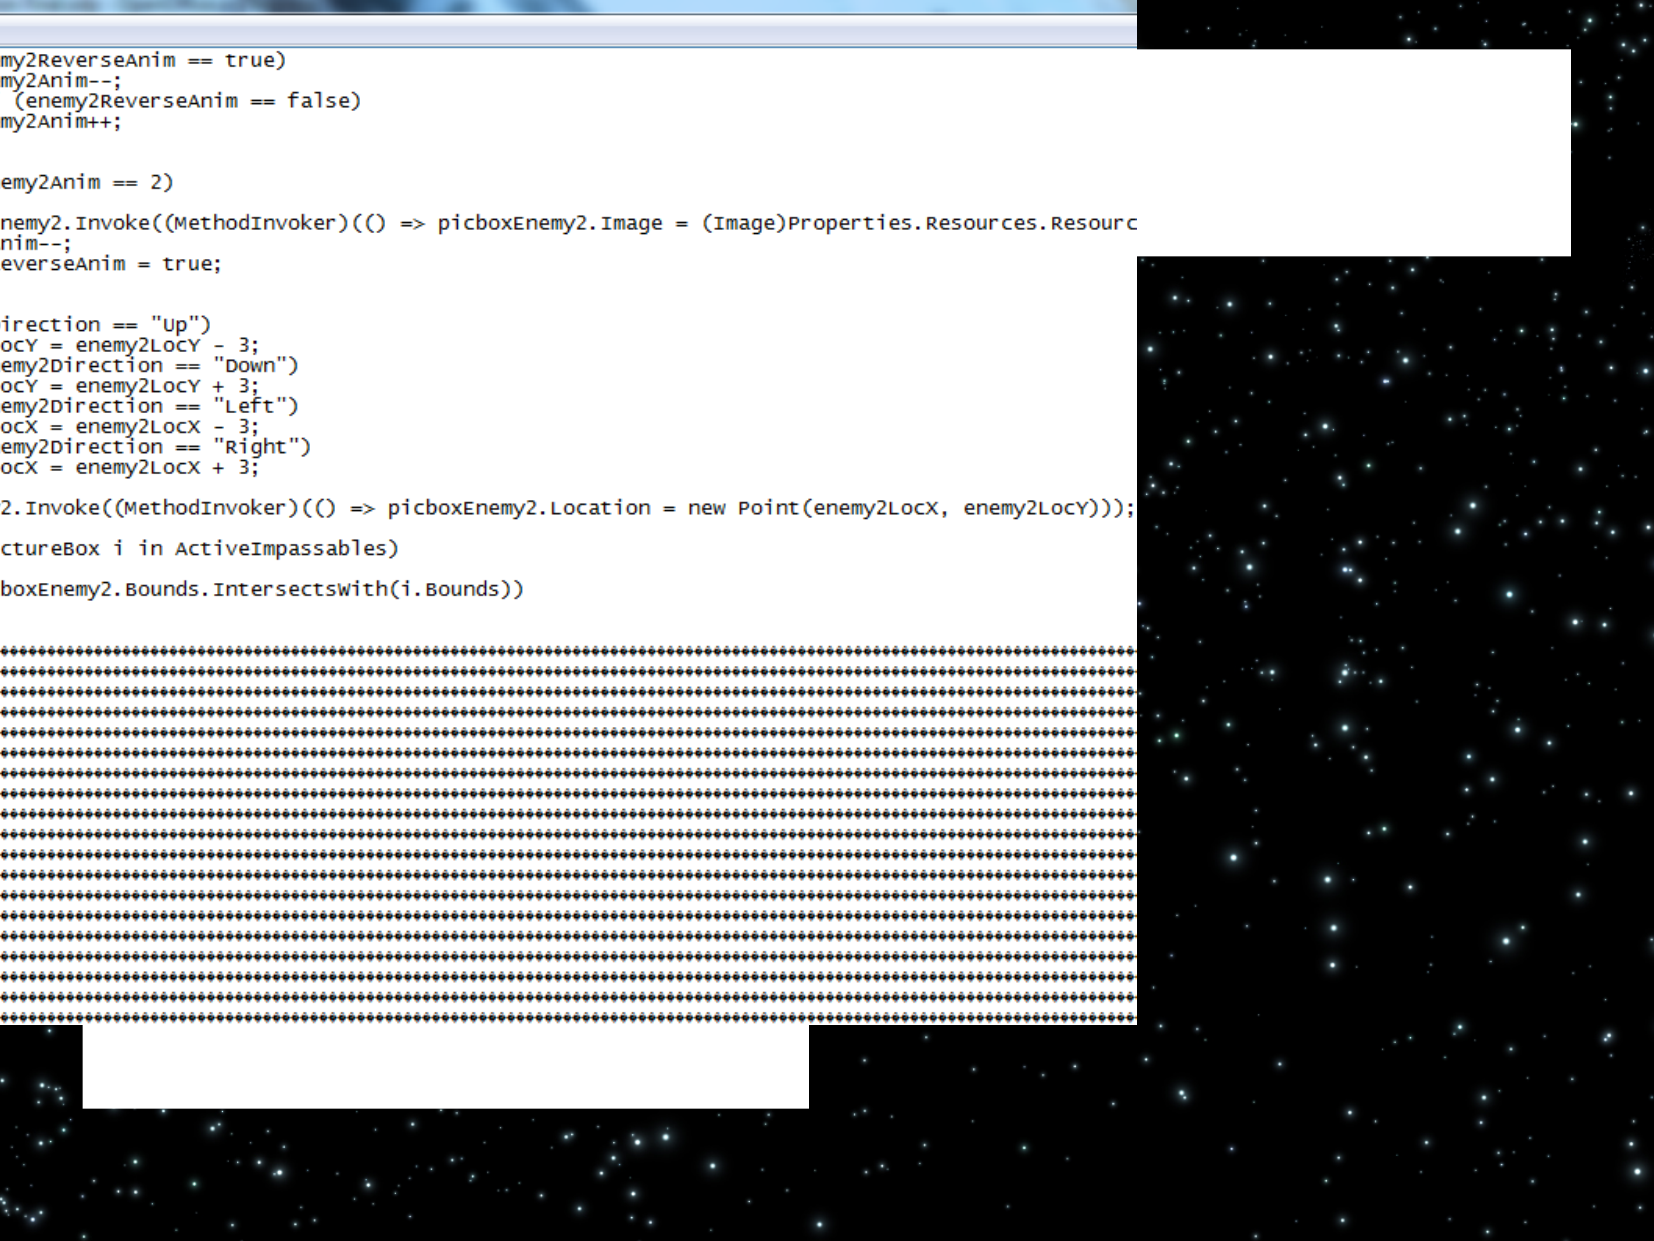

Corruption
# Visual Studio corrupting code on compiling
Managed to construct game from uncorrupted code